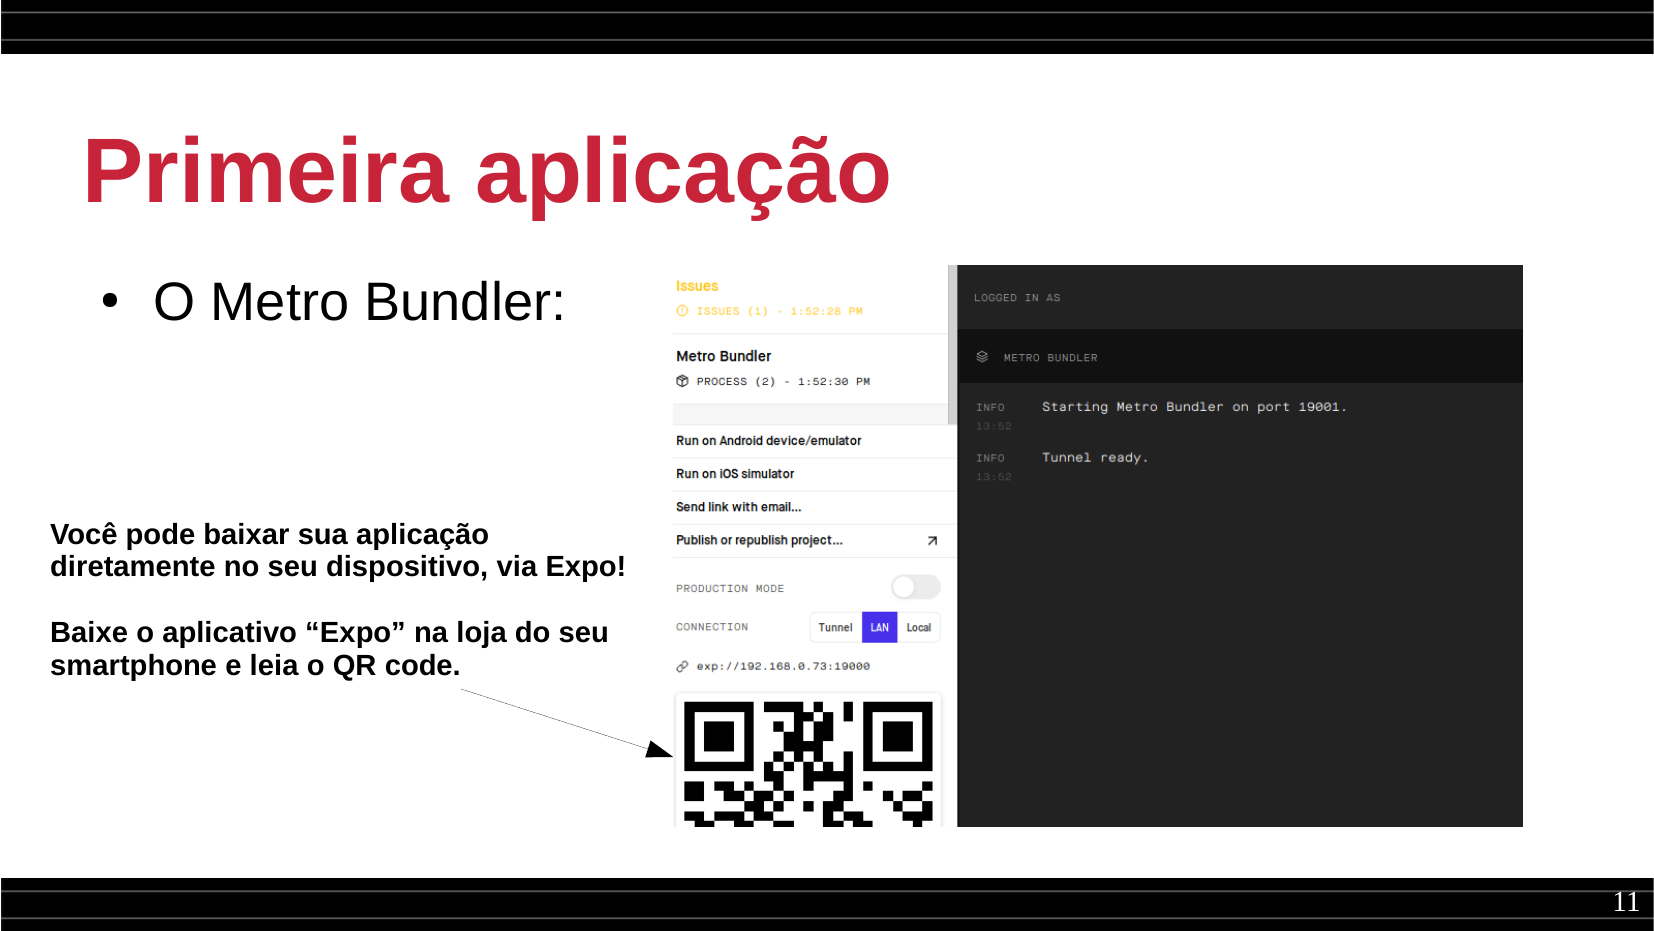

# Primeira aplicação
O Metro Bundler:
Você pode baixar sua aplicação
diretamente no seu dispositivo, via Expo!
Baixe o aplicativo “Expo” na loja do seu
smartphone e leia o QR code.